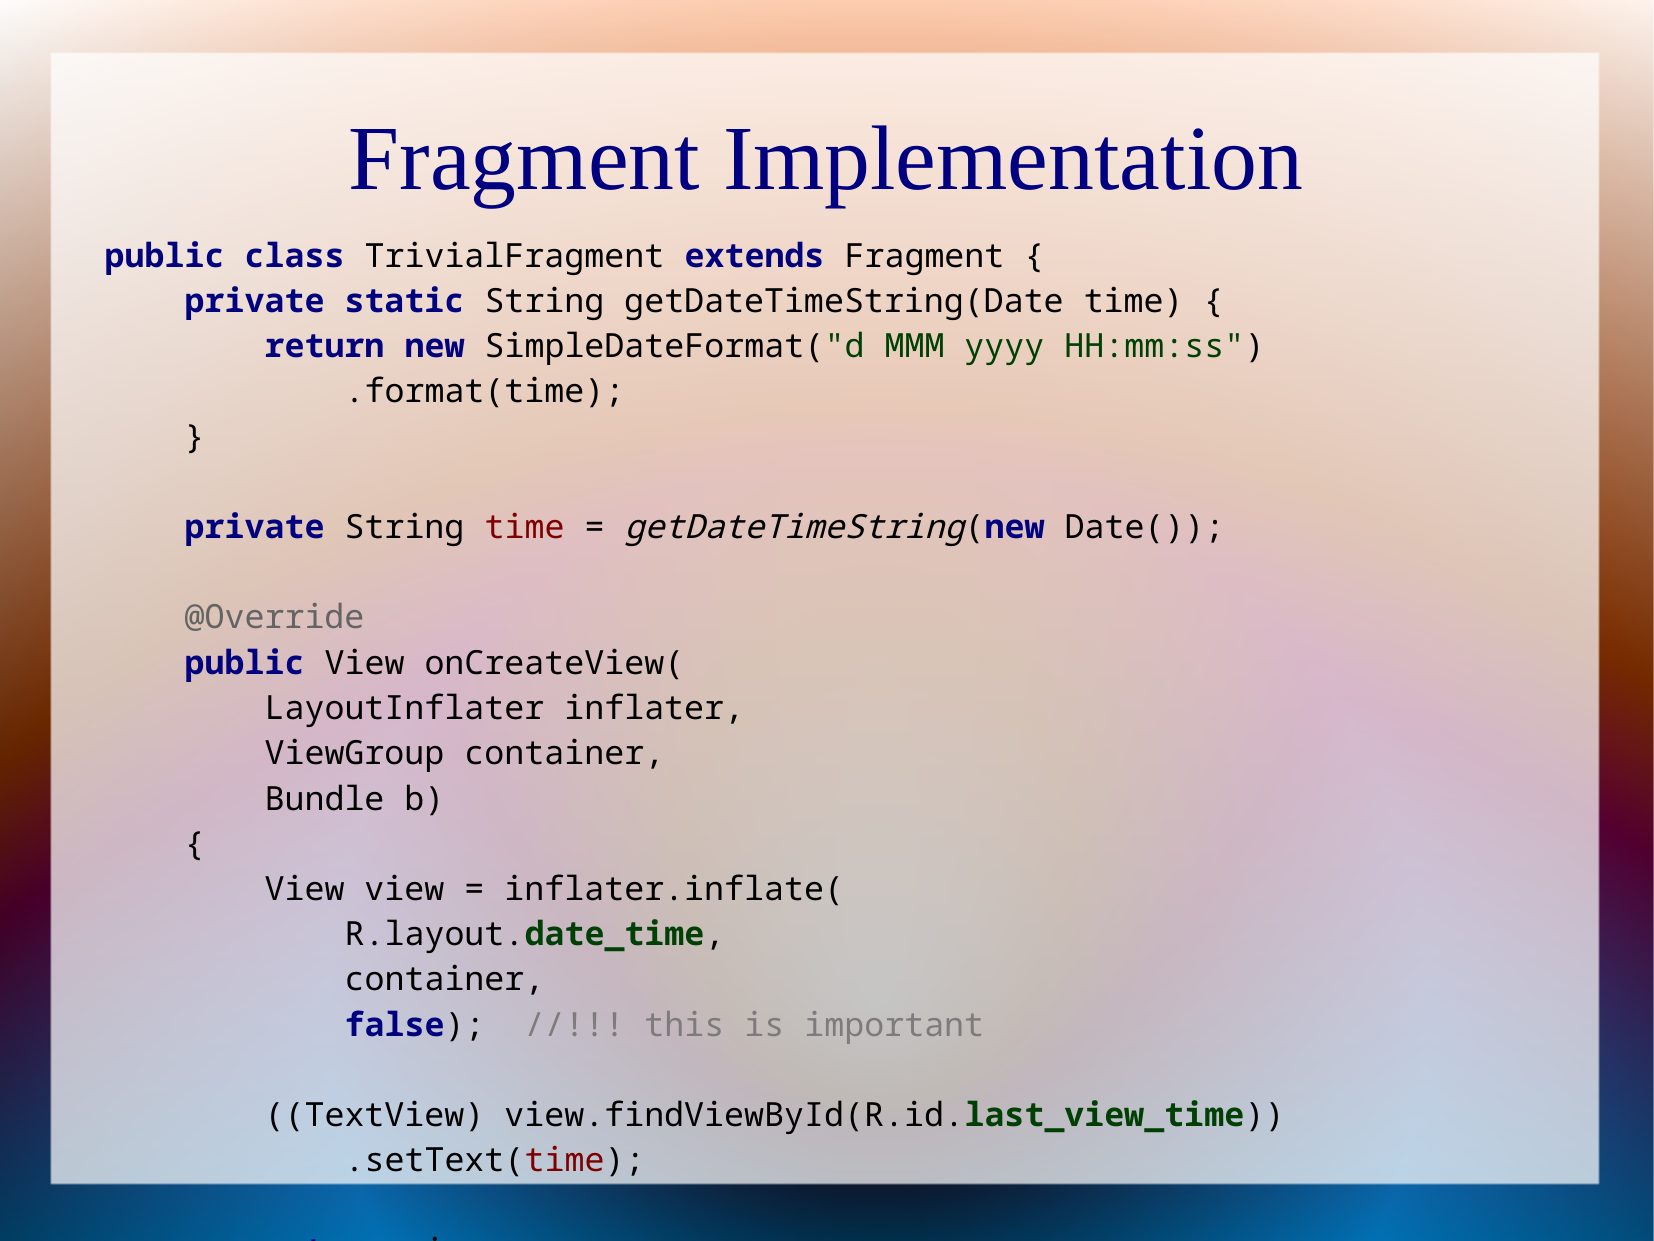

# Fragment Implementation
public class TrivialFragment extends Fragment {
 private static String getDateTimeString(Date time) {
 return new SimpleDateFormat("d MMM yyyy HH:mm:ss")
 .format(time);
 }
 private String time = getDateTimeString(new Date());
 @Override
 public View onCreateView(
 LayoutInflater inflater,
 ViewGroup container,
 Bundle b)
 {
 View view = inflater.inflate(
 R.layout.date_time,
 container,
 false); //!!! this is important
 ((TextView) view.findViewById(R.id.last_view_time))
 .setText(time);
 return view;
 }
}